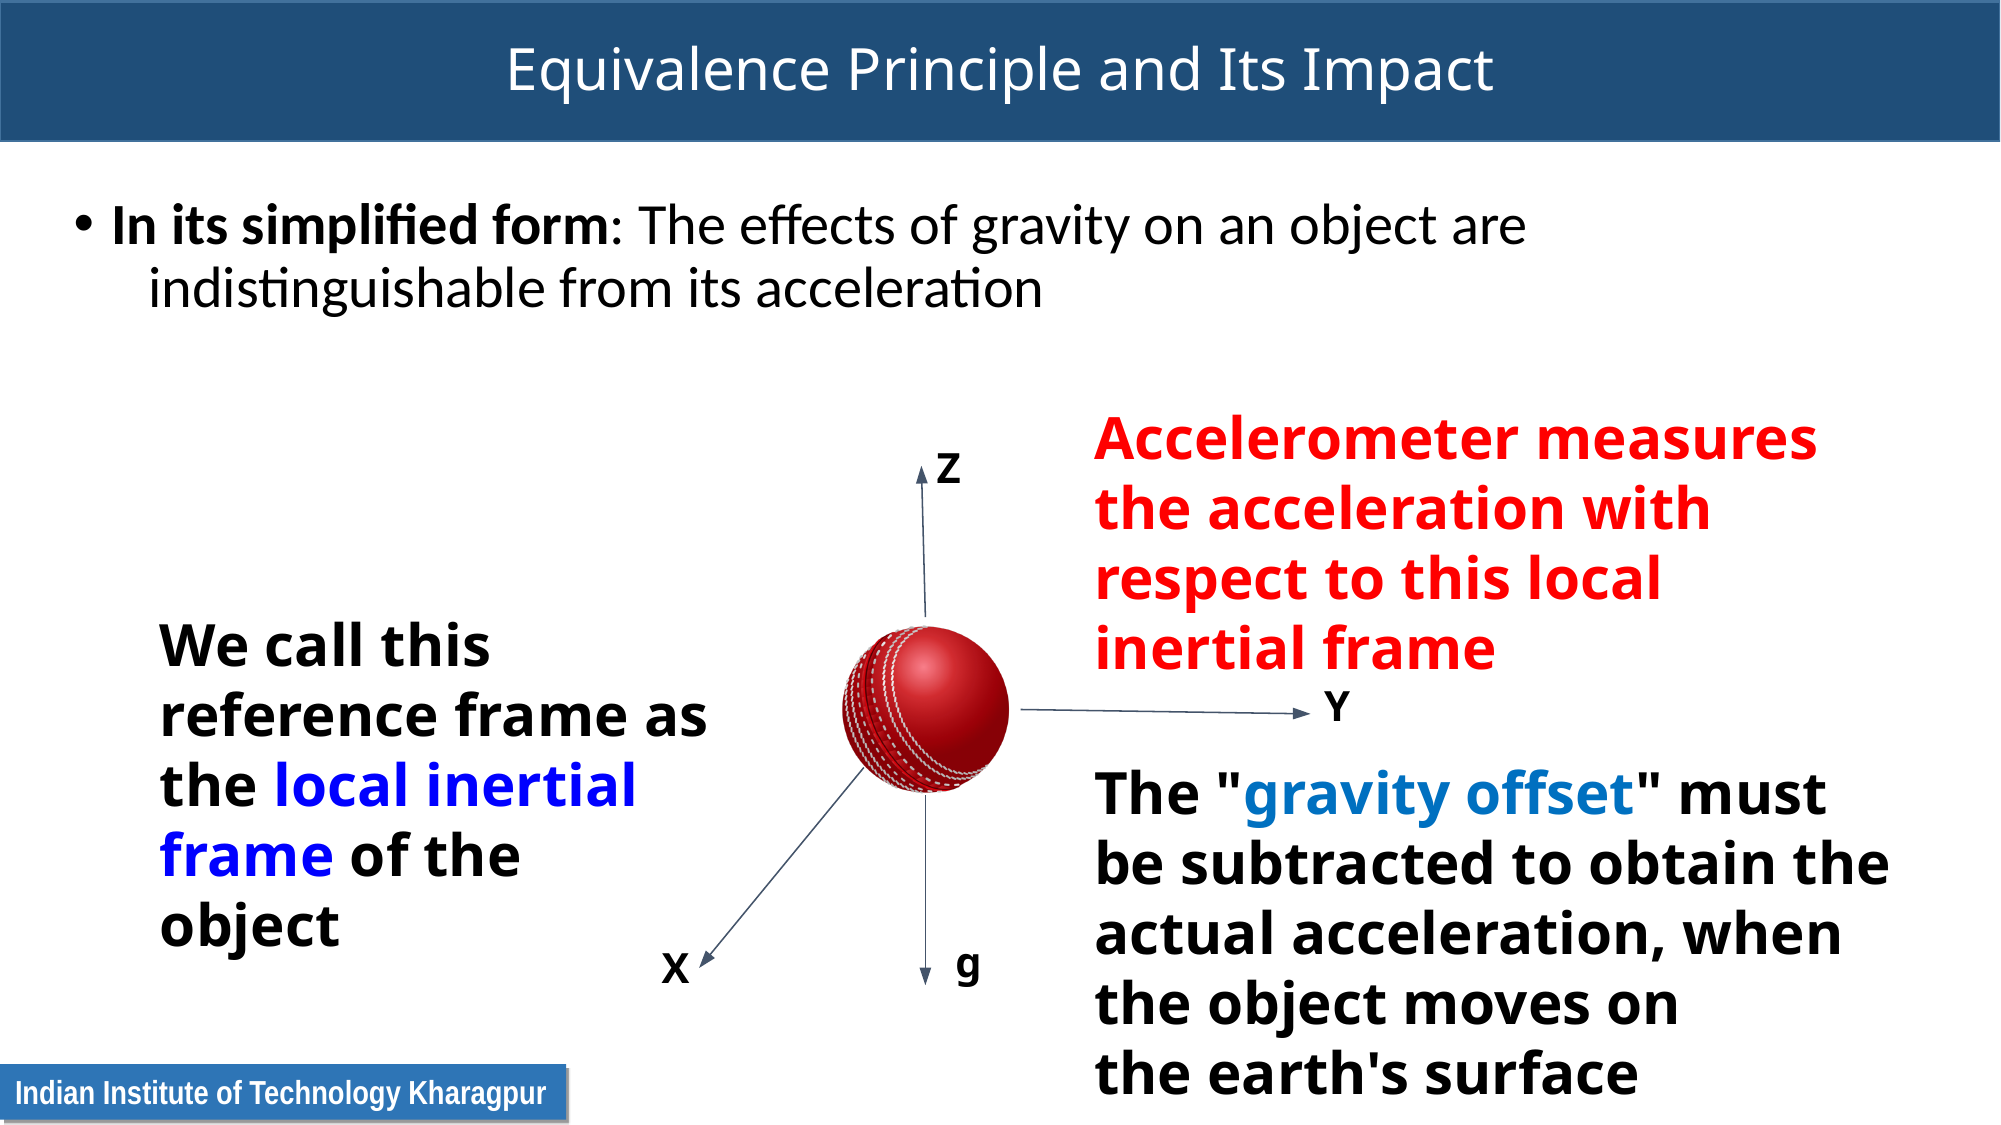

Equivalence Principle and Its Impact
# In its simplified form: The effects of gravity on an object are indistinguishable from its acceleration
Accelerometer measures the acceleration with respect to this local inertial frame
Z
We call this reference frame as the local inertial frame of the object
Y
The "gravity offset" must be subtracted to obtain the actual acceleration, when the object moves on the earth's surface
g
X